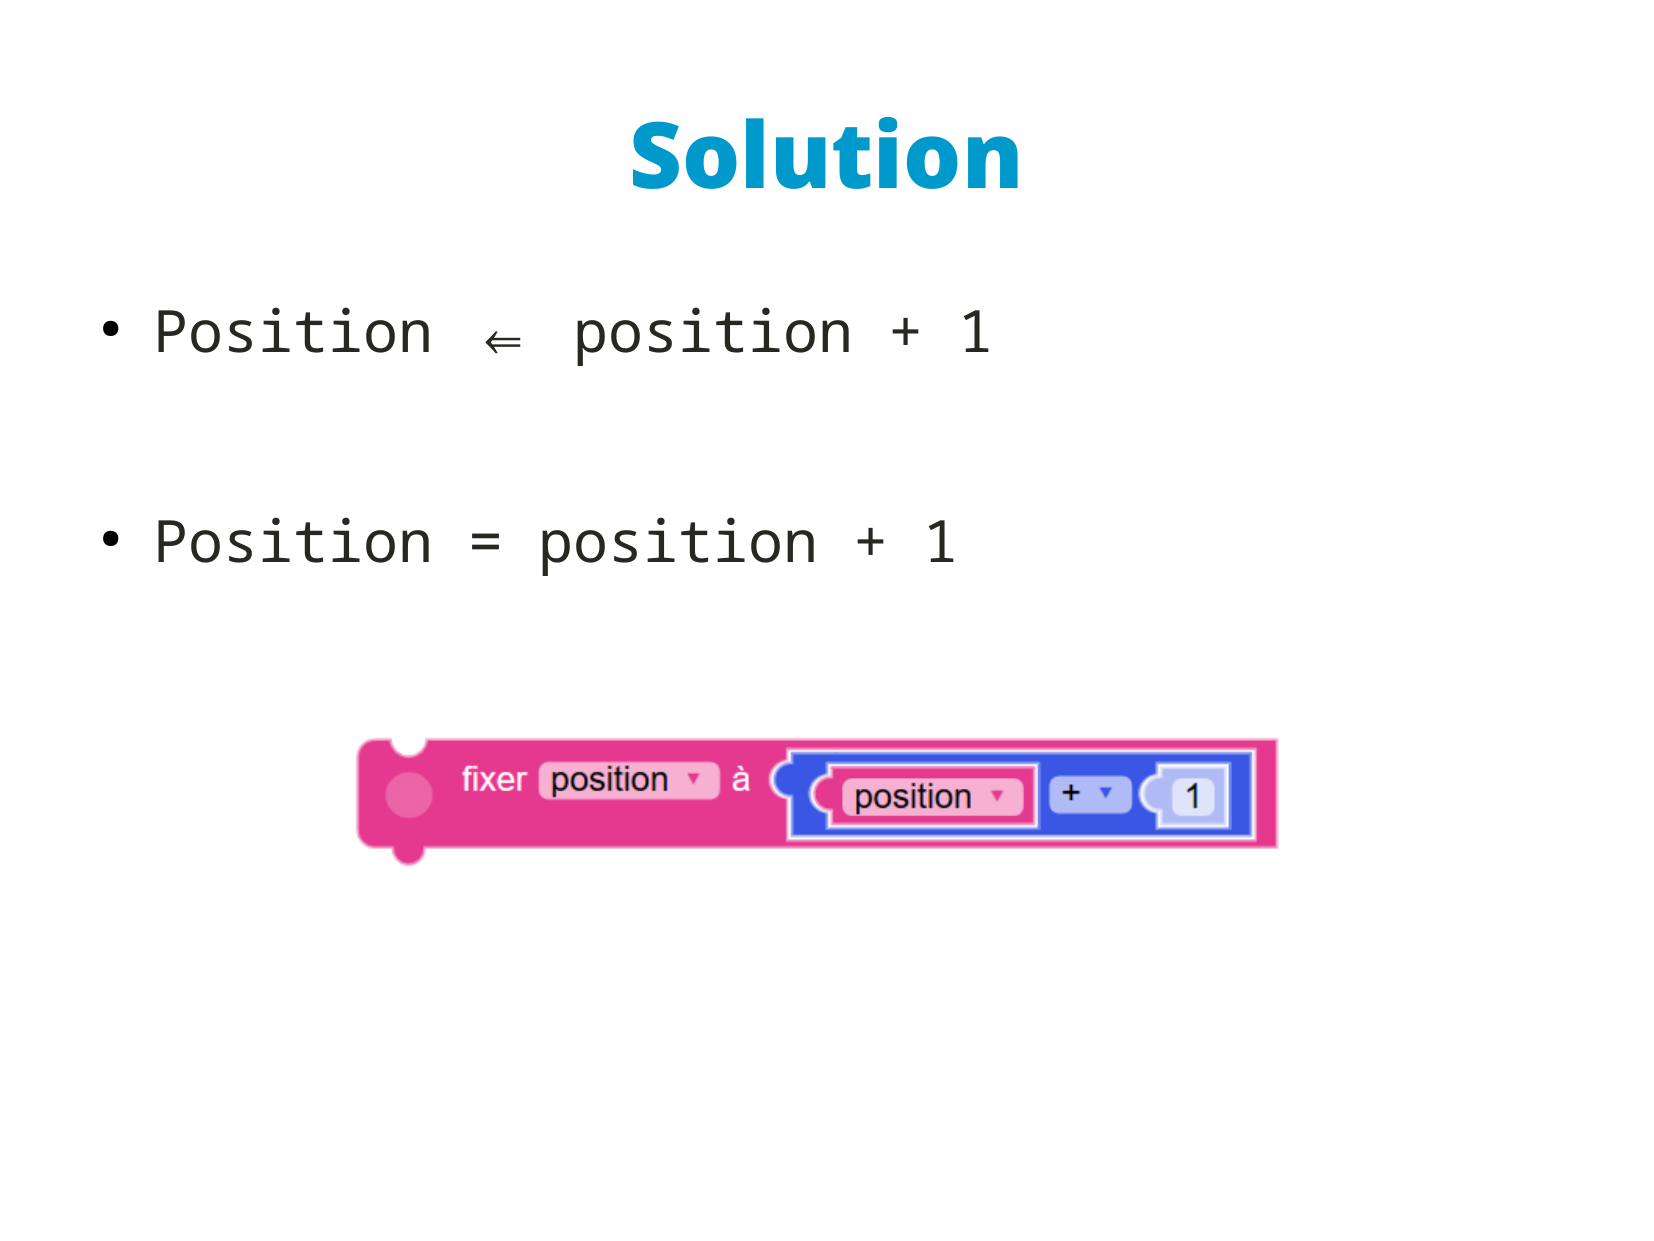

# Solution
Position ⇐ position + 1
Position = position + 1